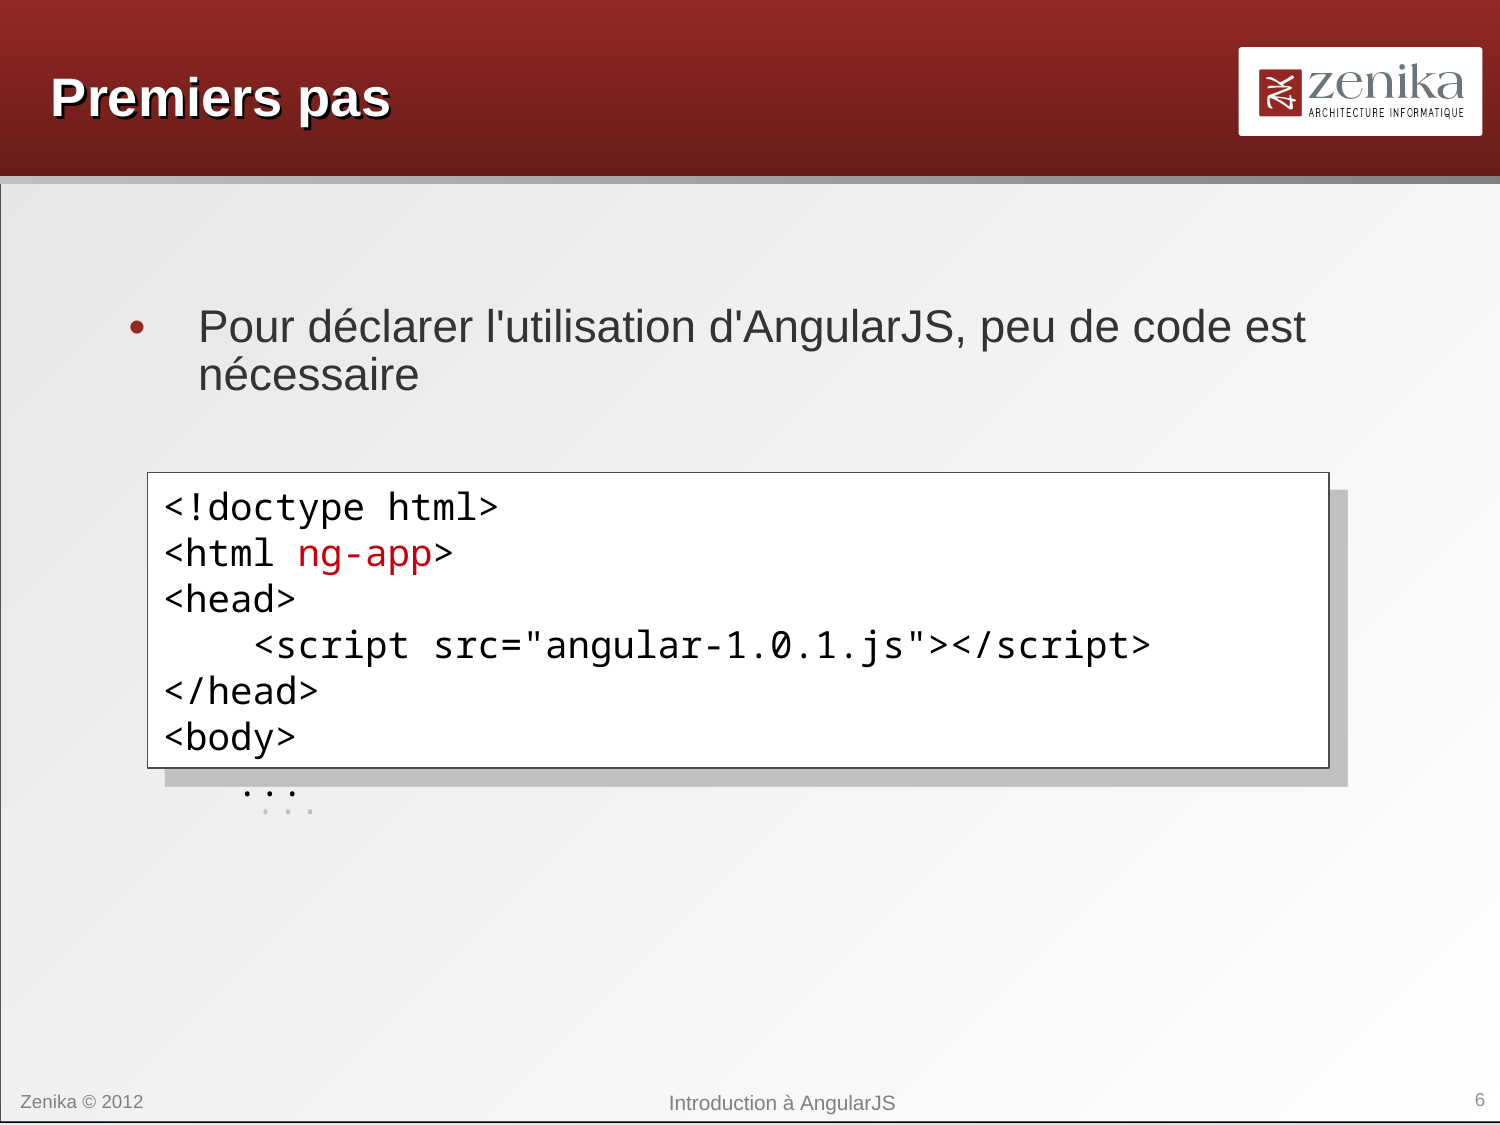

# Premiers pas
Pour déclarer l'utilisation d'AngularJS, peu de code est nécessaire
<!doctype html>
<html ng-app>
<head>
 <script src="angular-1.0.1.js"></script>
</head>
<body>
	...